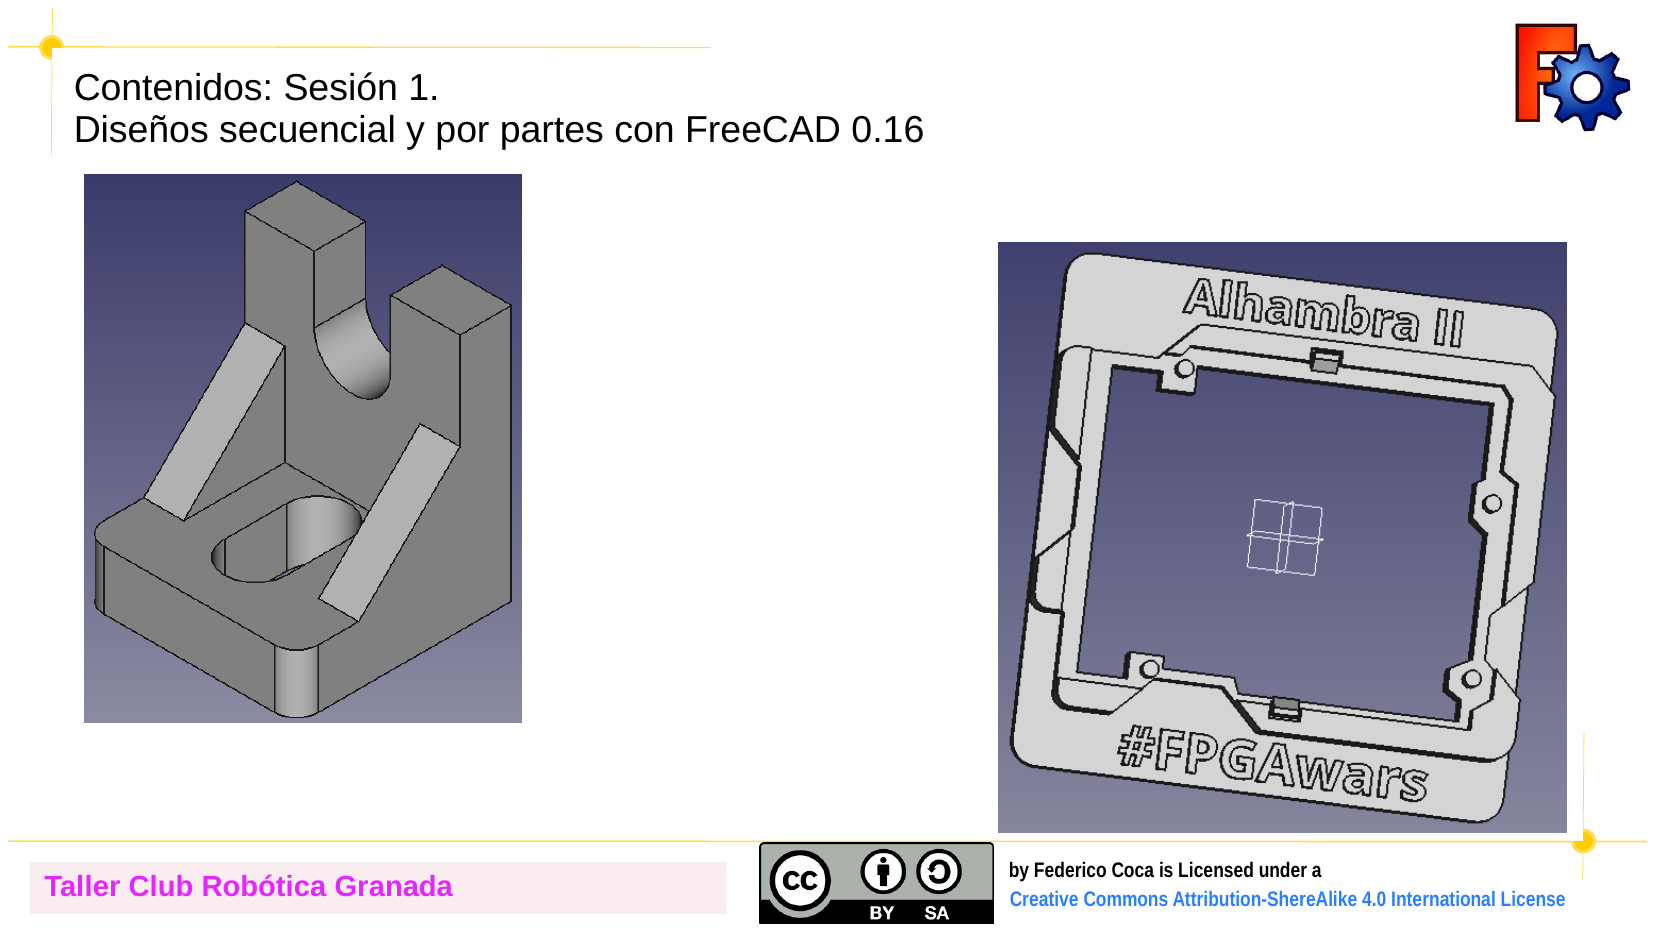

Contenidos: Sesión 1.
Diseños secuencial y por partes con FreeCAD 0.16
Taller Club Robótica Granada